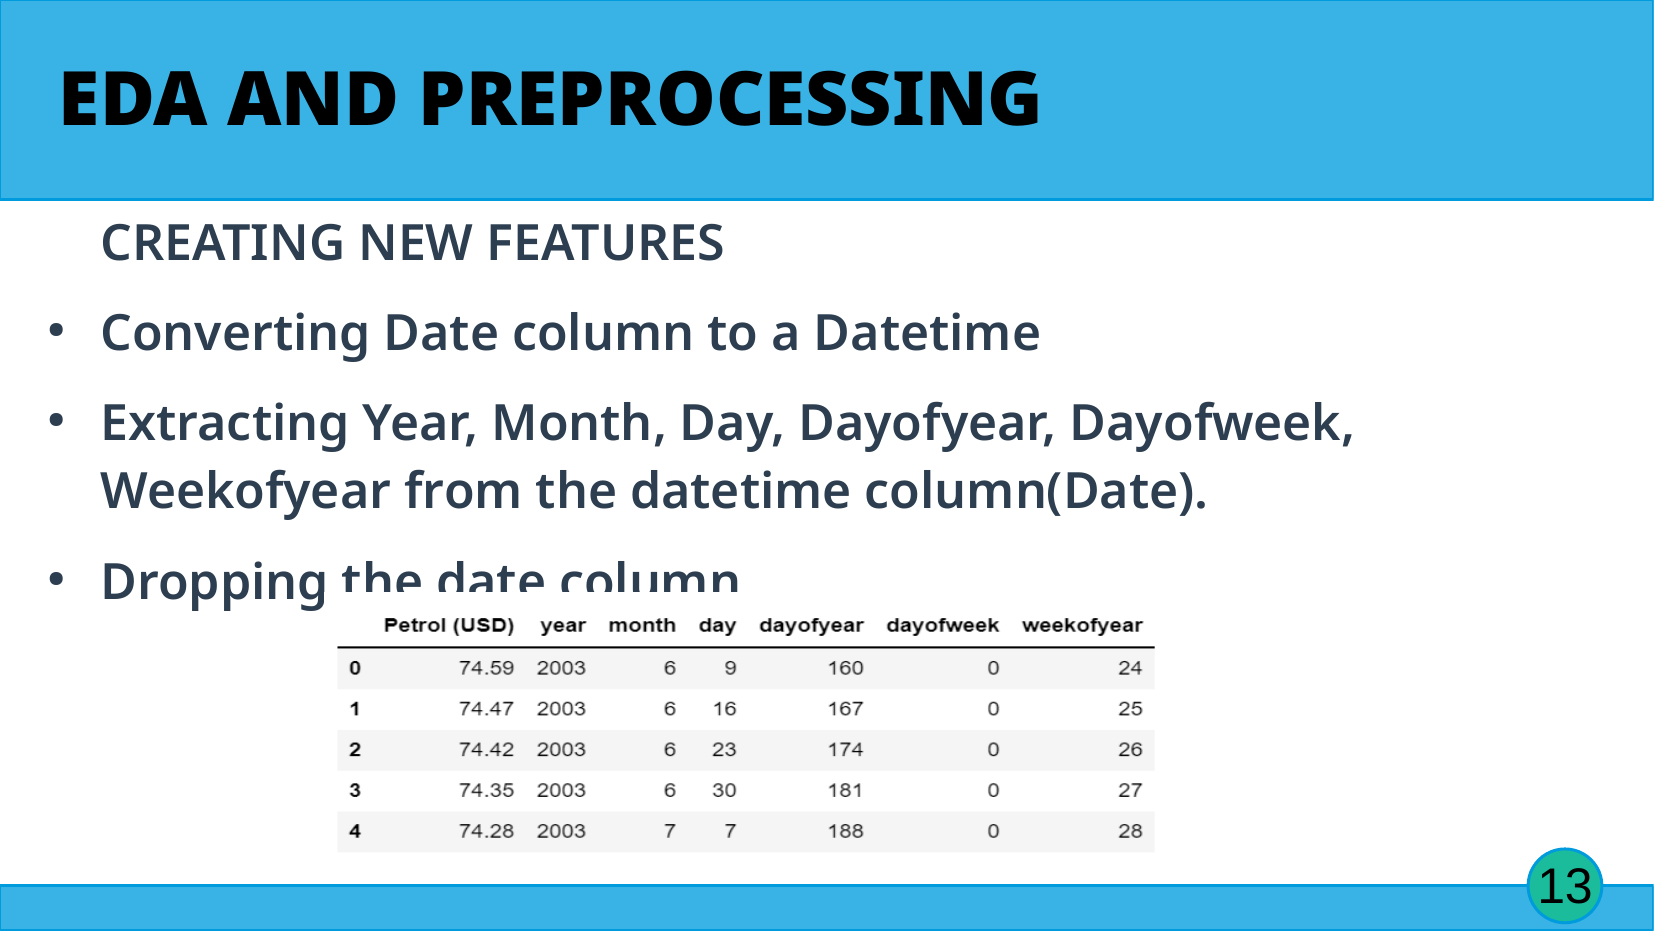

# EDA AND PREPROCESSING
CREATING NEW FEATURES
Converting Date column to a Datetime
Extracting Year, Month, Day, Dayofyear, Dayofweek, Weekofyear from the datetime column(Date).
Dropping the date column.